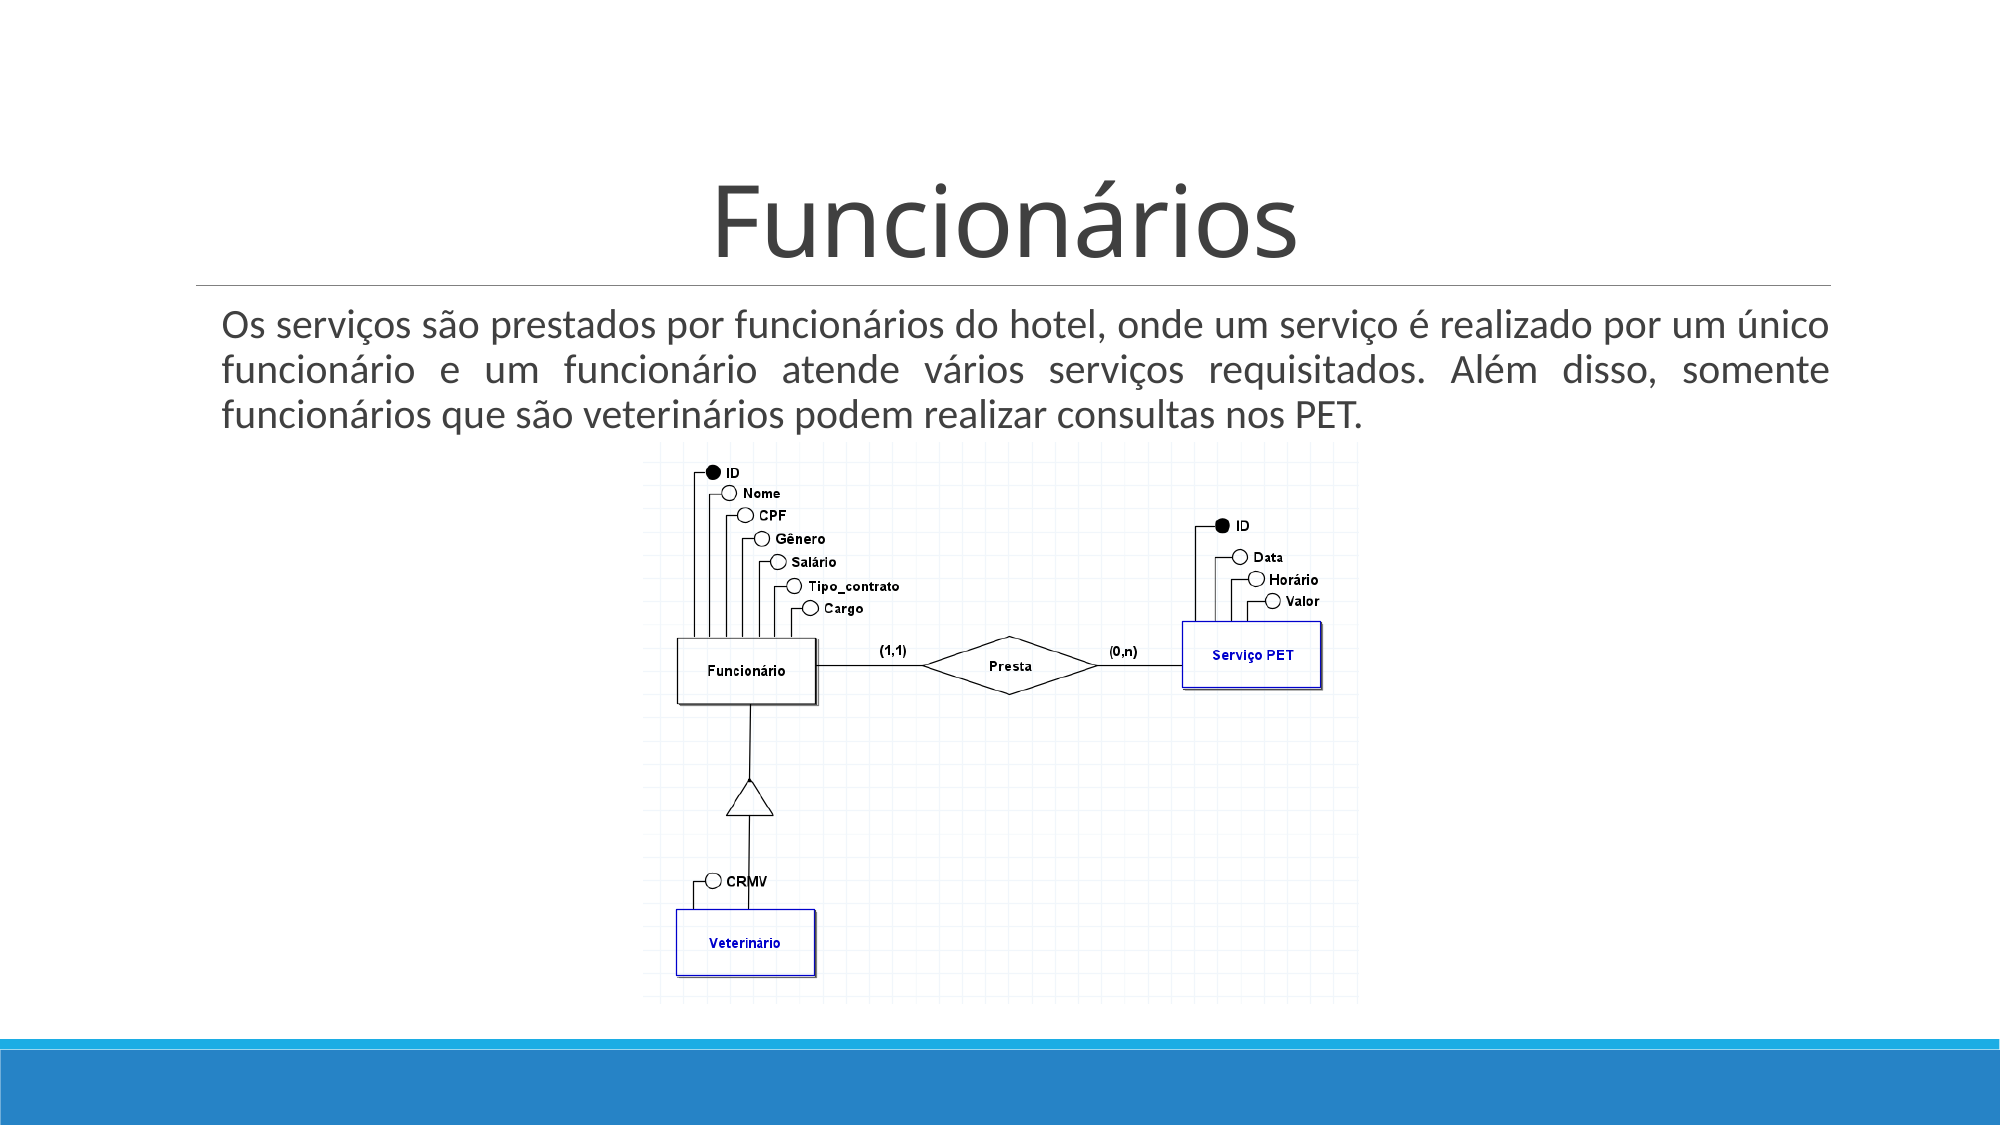

# Funcionários
Os serviços são prestados por funcionários do hotel, onde um serviço é realizado por um único funcionário e um funcionário atende vários serviços requisitados. Além disso, somente funcionários que são veterinários podem realizar consultas nos PET.